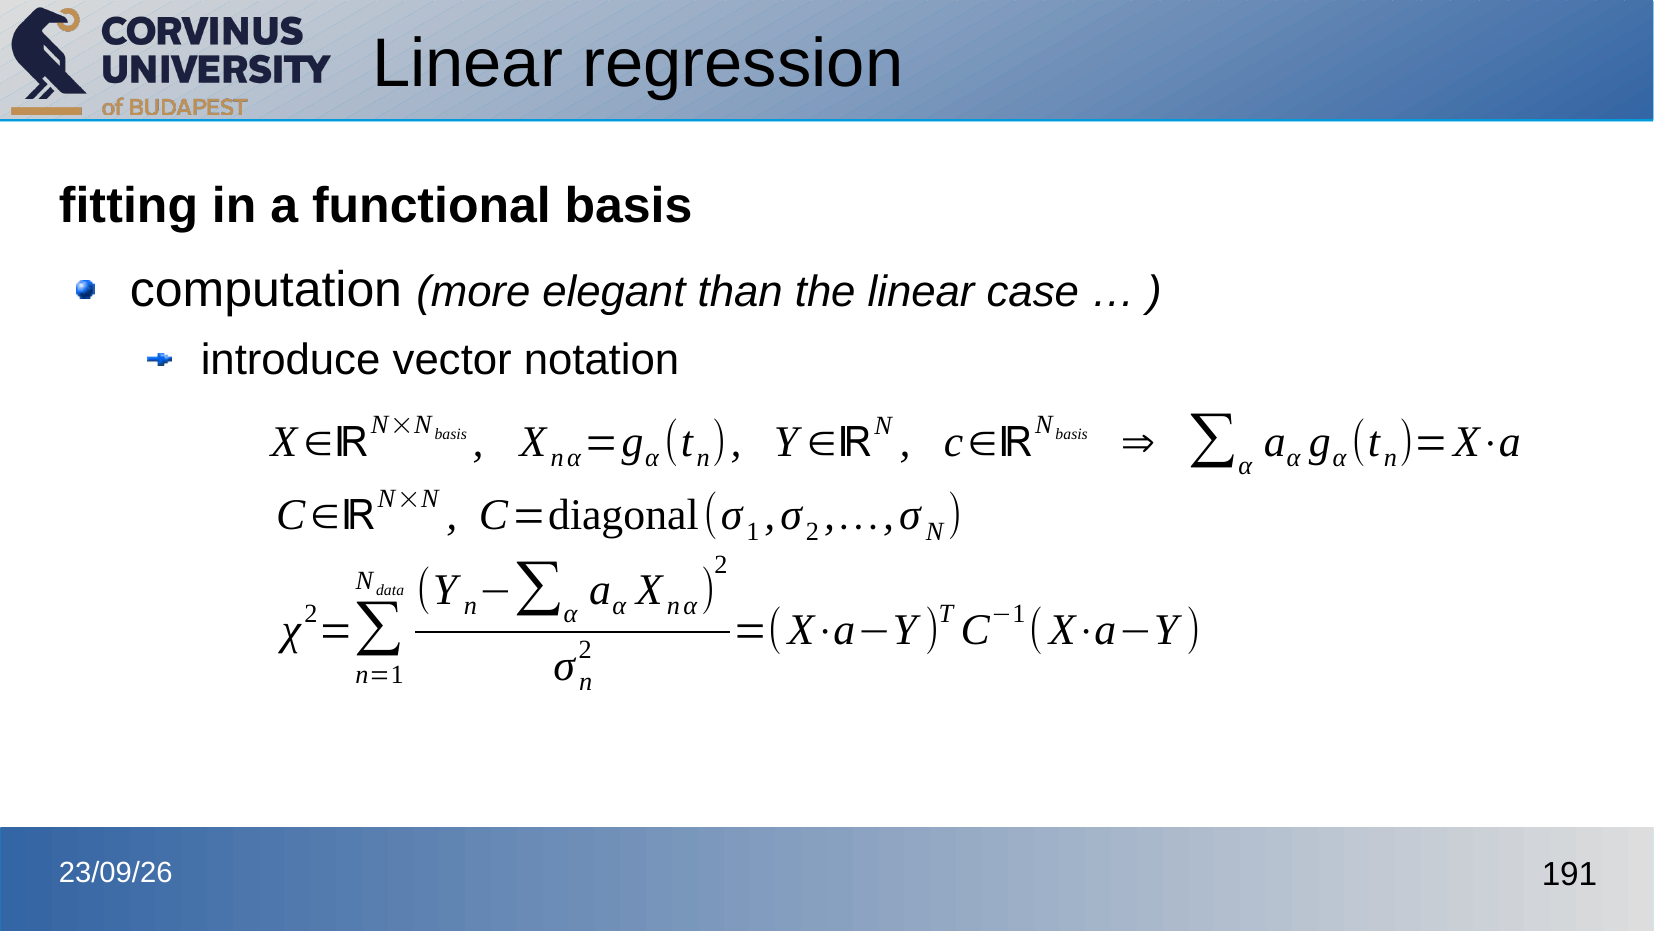

# Linear regression
fitting in a functional basis
computation (more elegant than the linear case … )
introduce vector notation